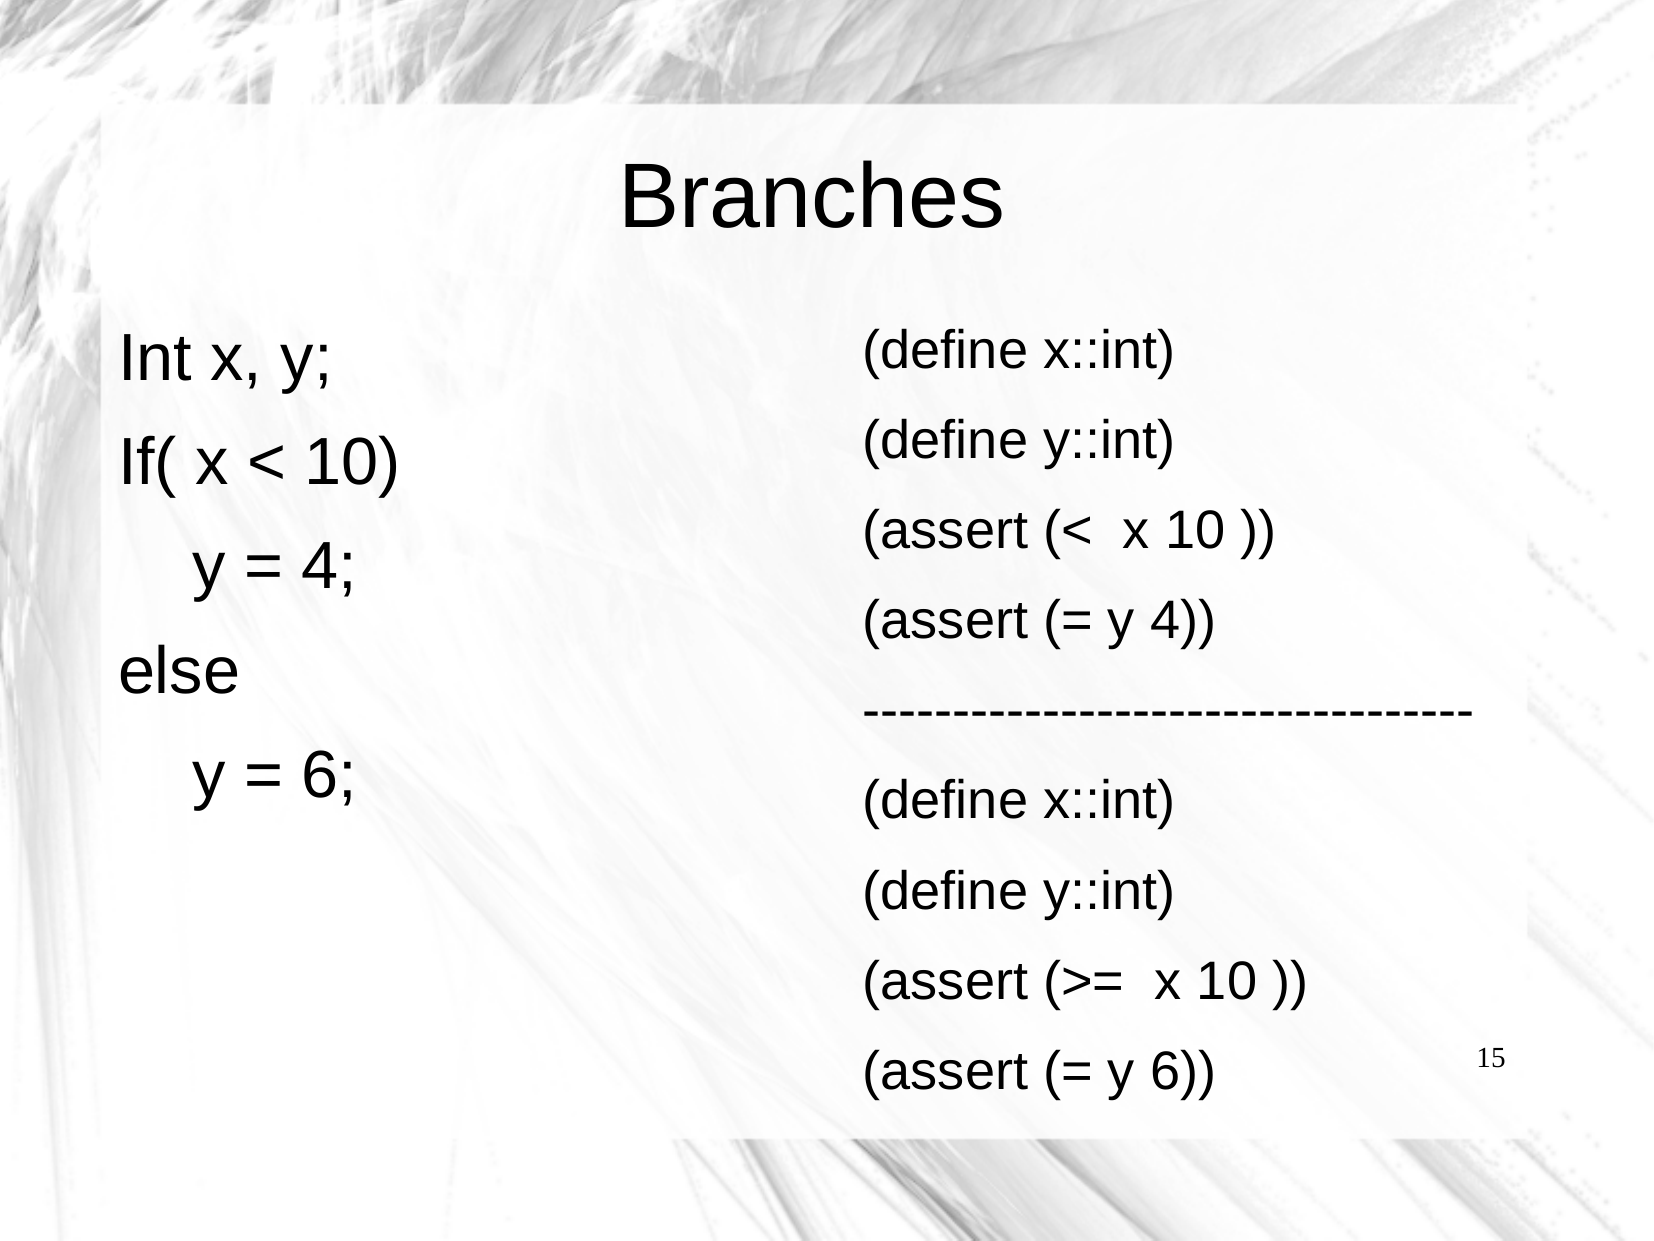

# Branches
Int x, y;
If( x < 10)
 y = 4;
else
 y = 6;
(define x::int)
(define y::int)
(assert (< x 10 ))
(assert (= y 4))
----------------------------------
(define x::int)
(define y::int)
(assert (>= x 10 ))
(assert (= y 6))
15